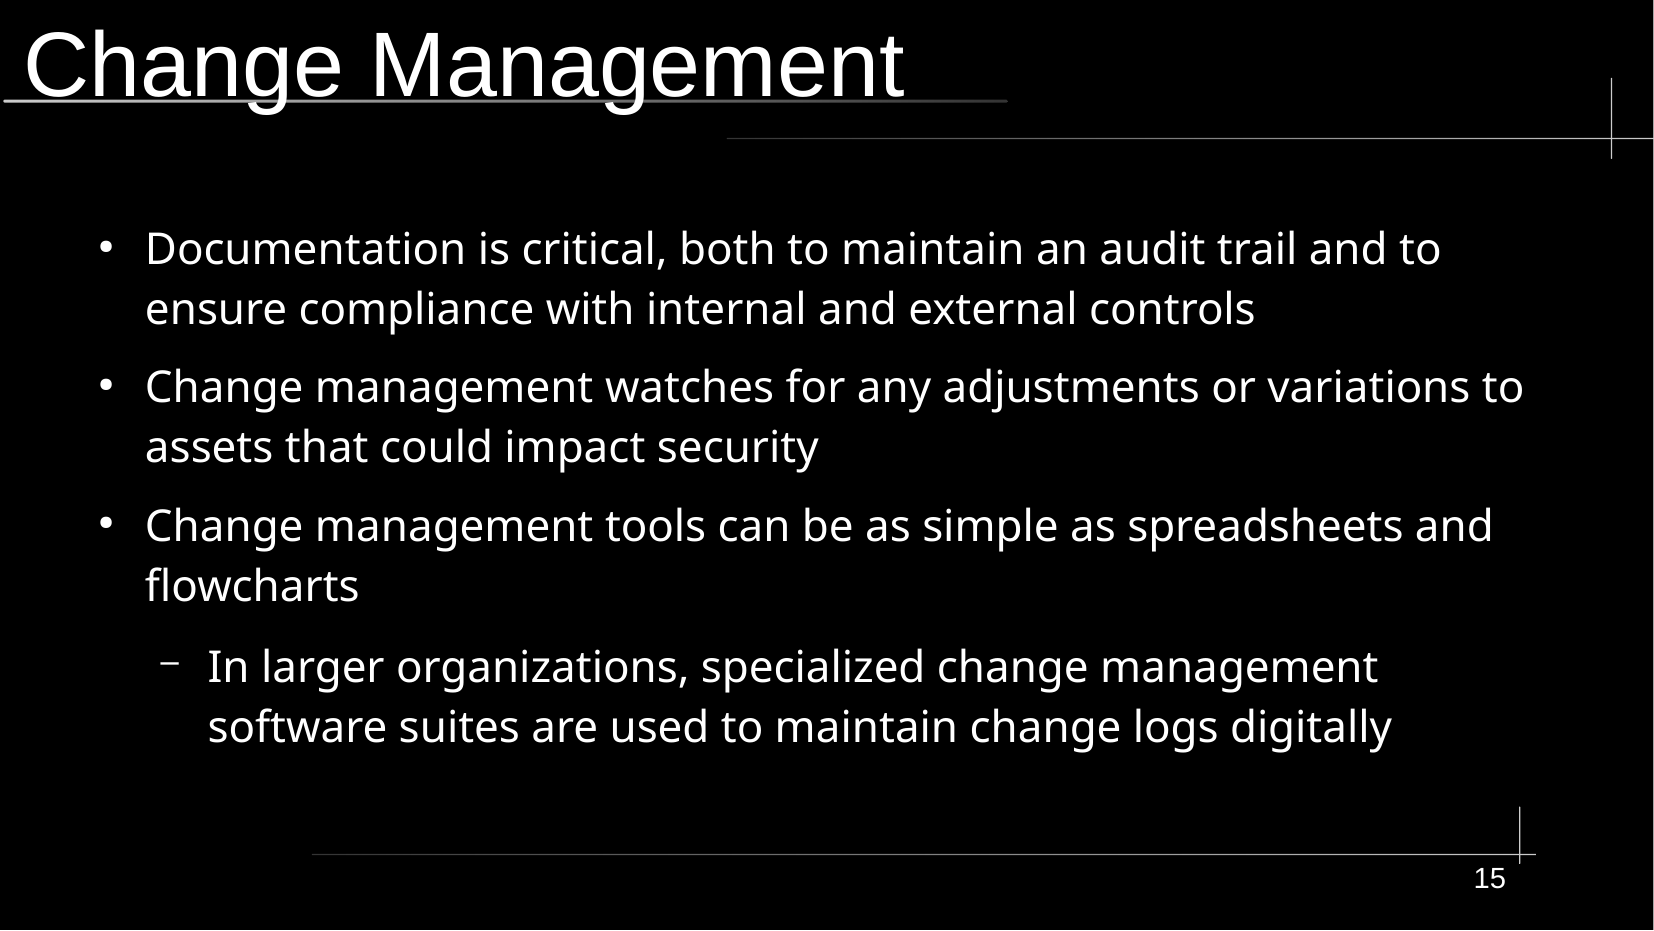

# Change Management
Documentation is critical, both to maintain an audit trail and to ensure compliance with internal and external controls
Change management watches for any adjustments or variations to assets that could impact security
Change management tools can be as simple as spreadsheets and flowcharts
In larger organizations, specialized change management software suites are used to maintain change logs digitally
15